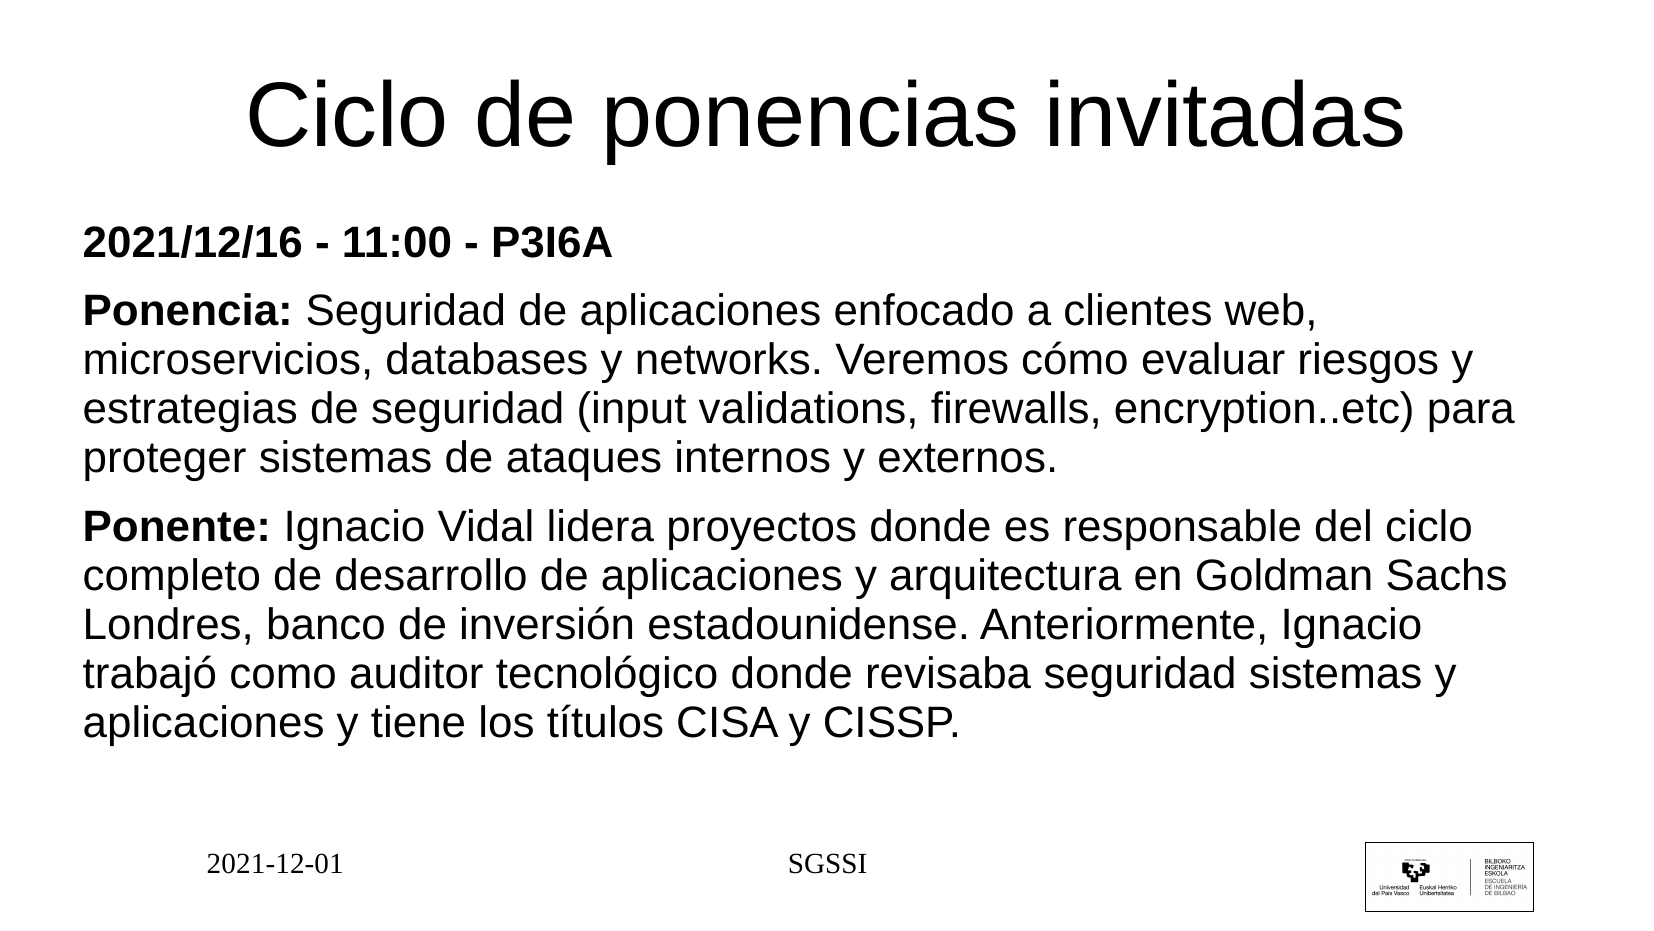

# Ciclo de ponencias invitadas
2021/12/16 - 11:00 - P3I6A
Ponencia: Seguridad de aplicaciones enfocado a clientes web, microservicios, databases y networks. Veremos cómo evaluar riesgos y estrategias de seguridad (input validations, firewalls, encryption..etc) para proteger sistemas de ataques internos y externos.
Ponente: Ignacio Vidal lidera proyectos donde es responsable del ciclo completo de desarrollo de aplicaciones y arquitectura en Goldman Sachs Londres, banco de inversión estadounidense. Anteriormente, Ignacio trabajó como auditor tecnológico donde revisaba seguridad sistemas y aplicaciones y tiene los títulos CISA y CISSP.